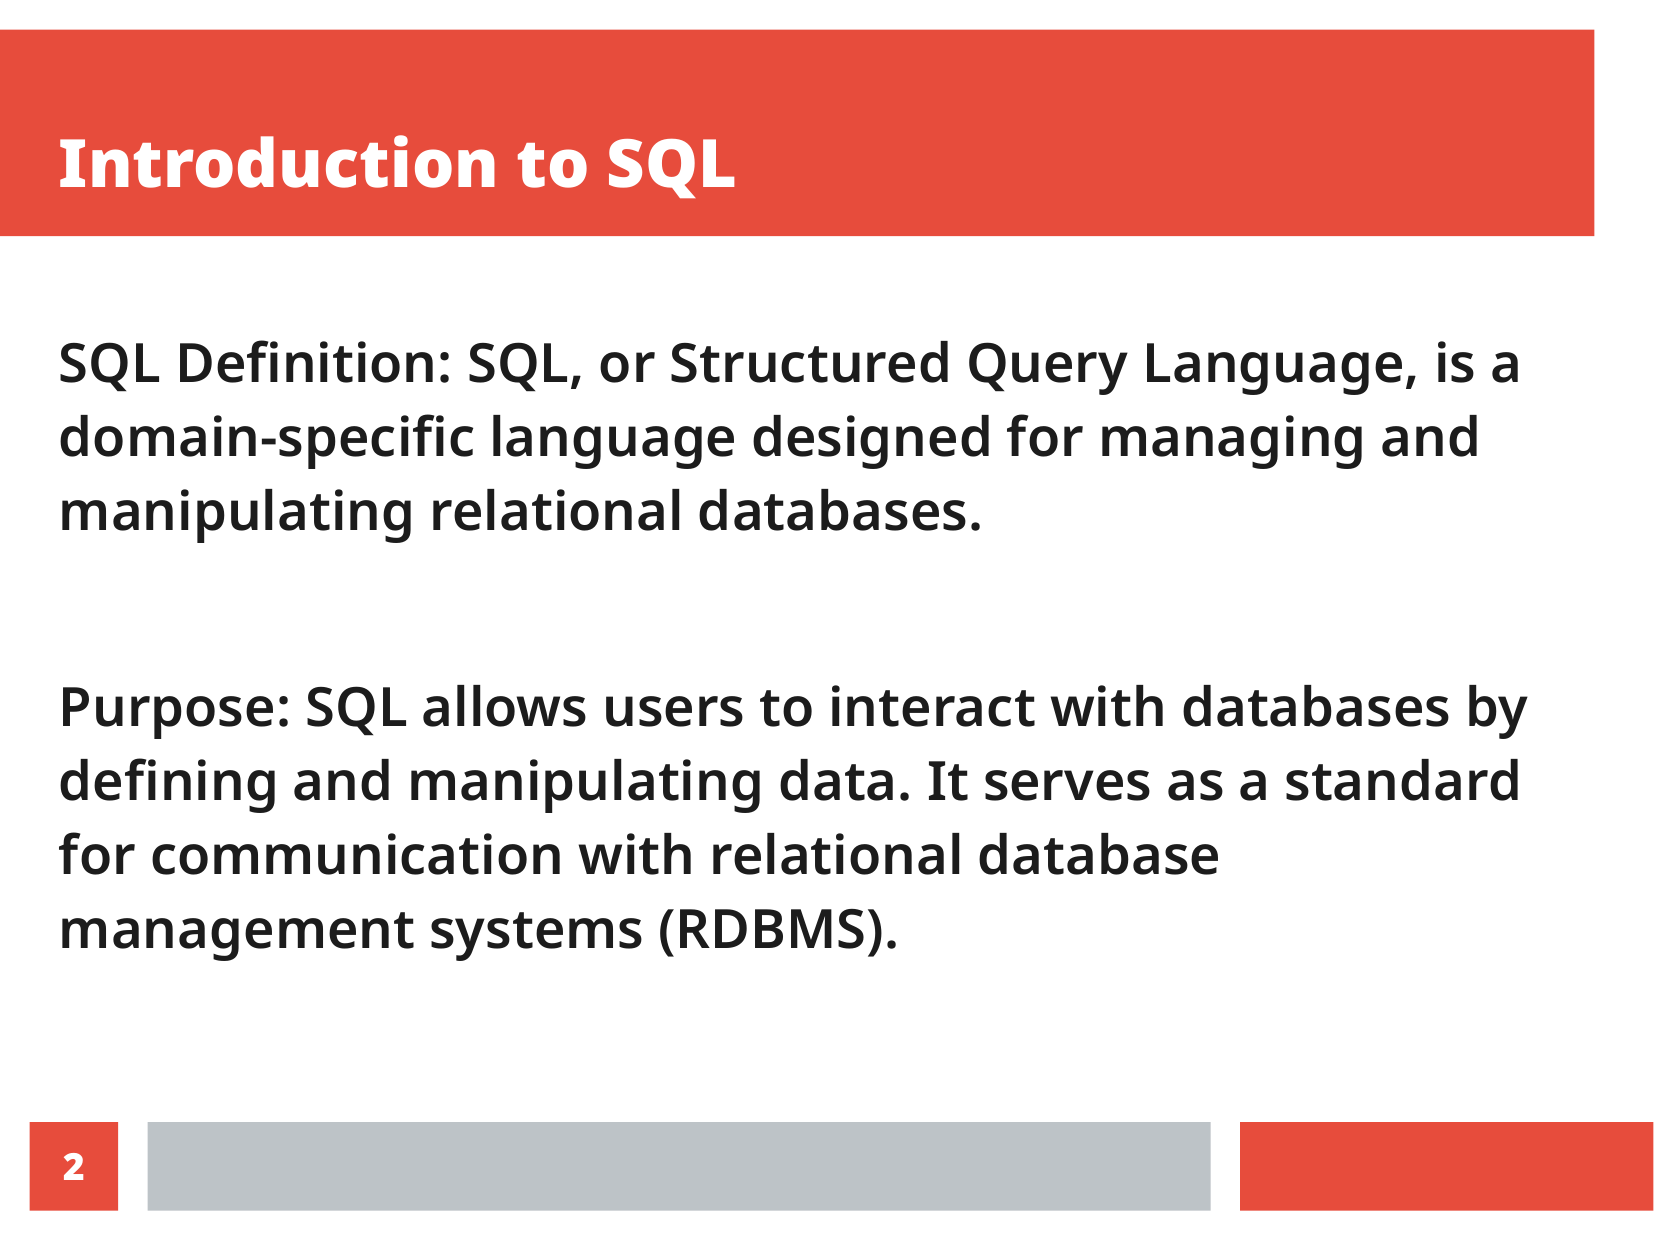

# Introduction to SQL
SQL Definition: SQL, or Structured Query Language, is a domain-specific language designed for managing and manipulating relational databases.
Purpose: SQL allows users to interact with databases by defining and manipulating data. It serves as a standard for communication with relational database management systems (RDBMS).
2